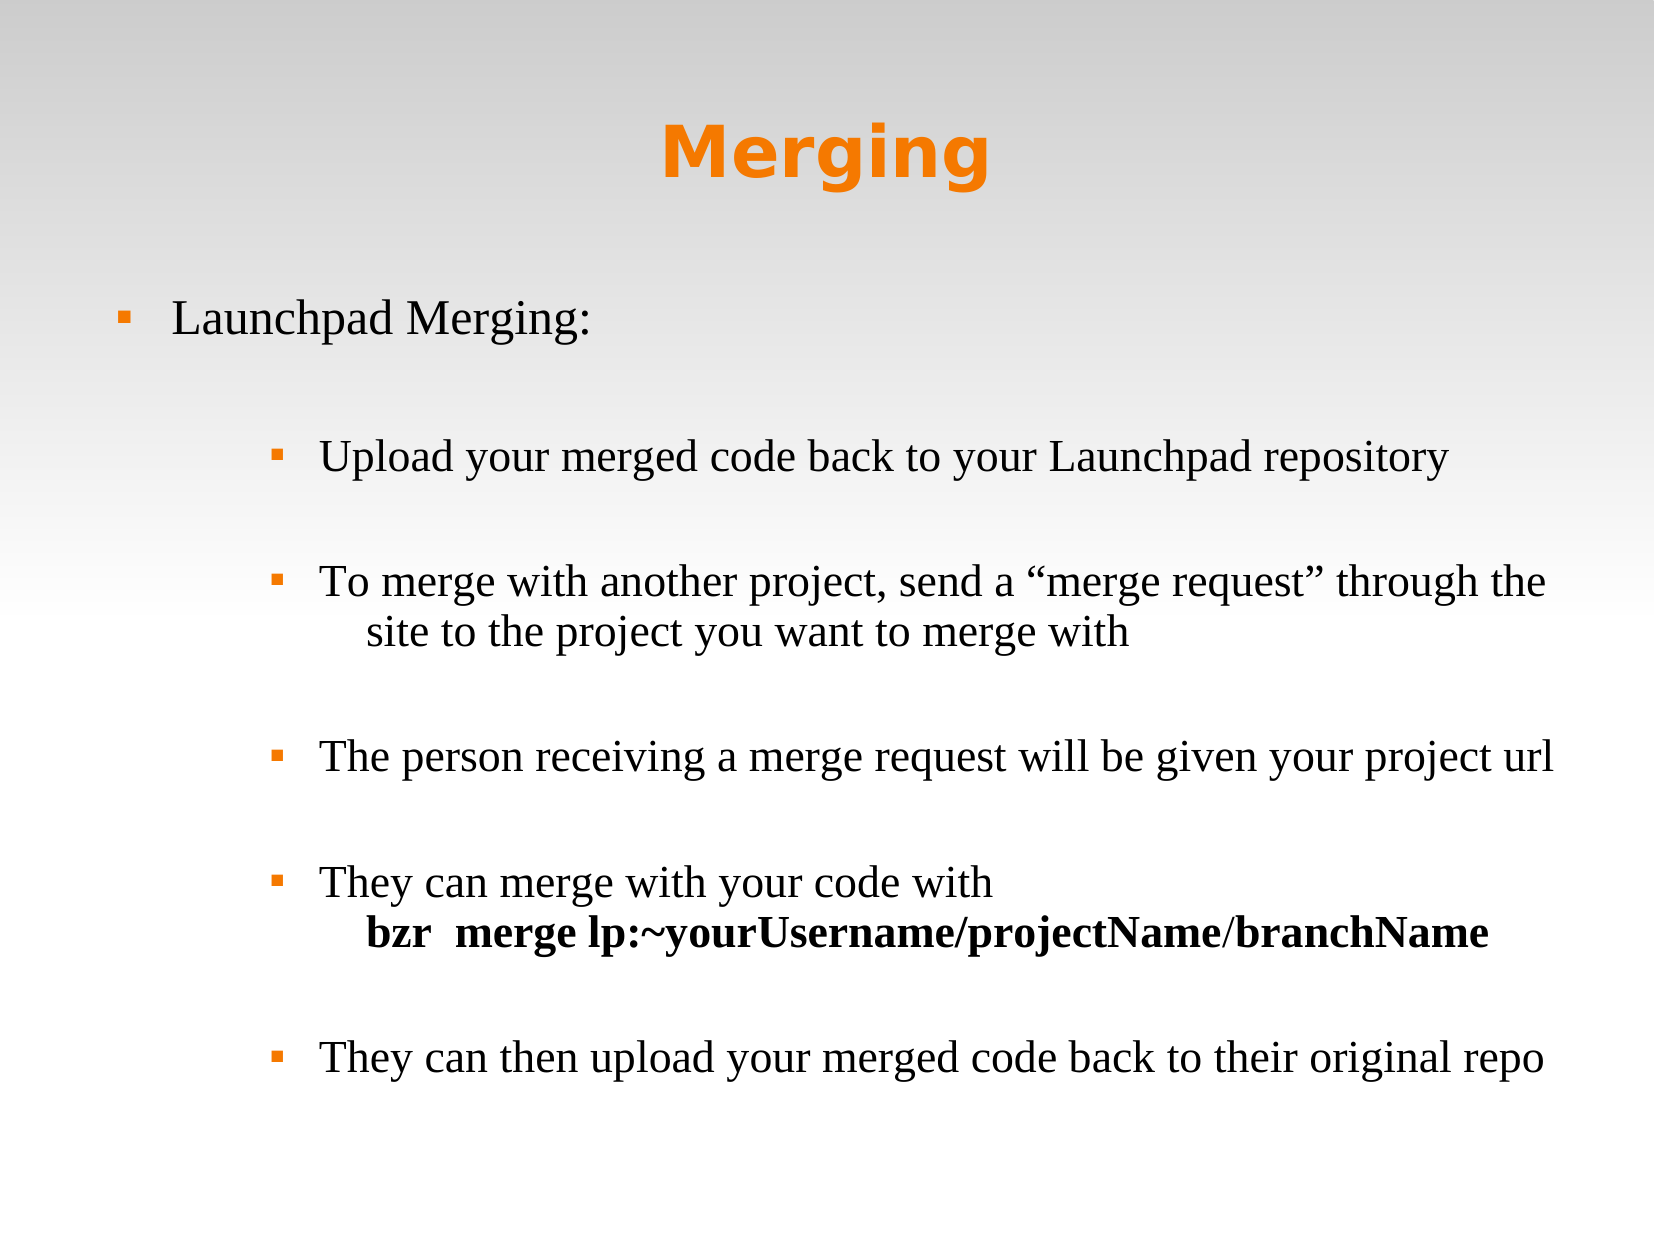

# Merging
Launchpad Merging:
Upload your merged code back to your Launchpad repository
To merge with another project, send a “merge request” through the site to the project you want to merge with
The person receiving a merge request will be given your project url
They can merge with your code with
bzr merge lp:~yourUsername/projectName/branchName
They can then upload your merged code back to their original repo